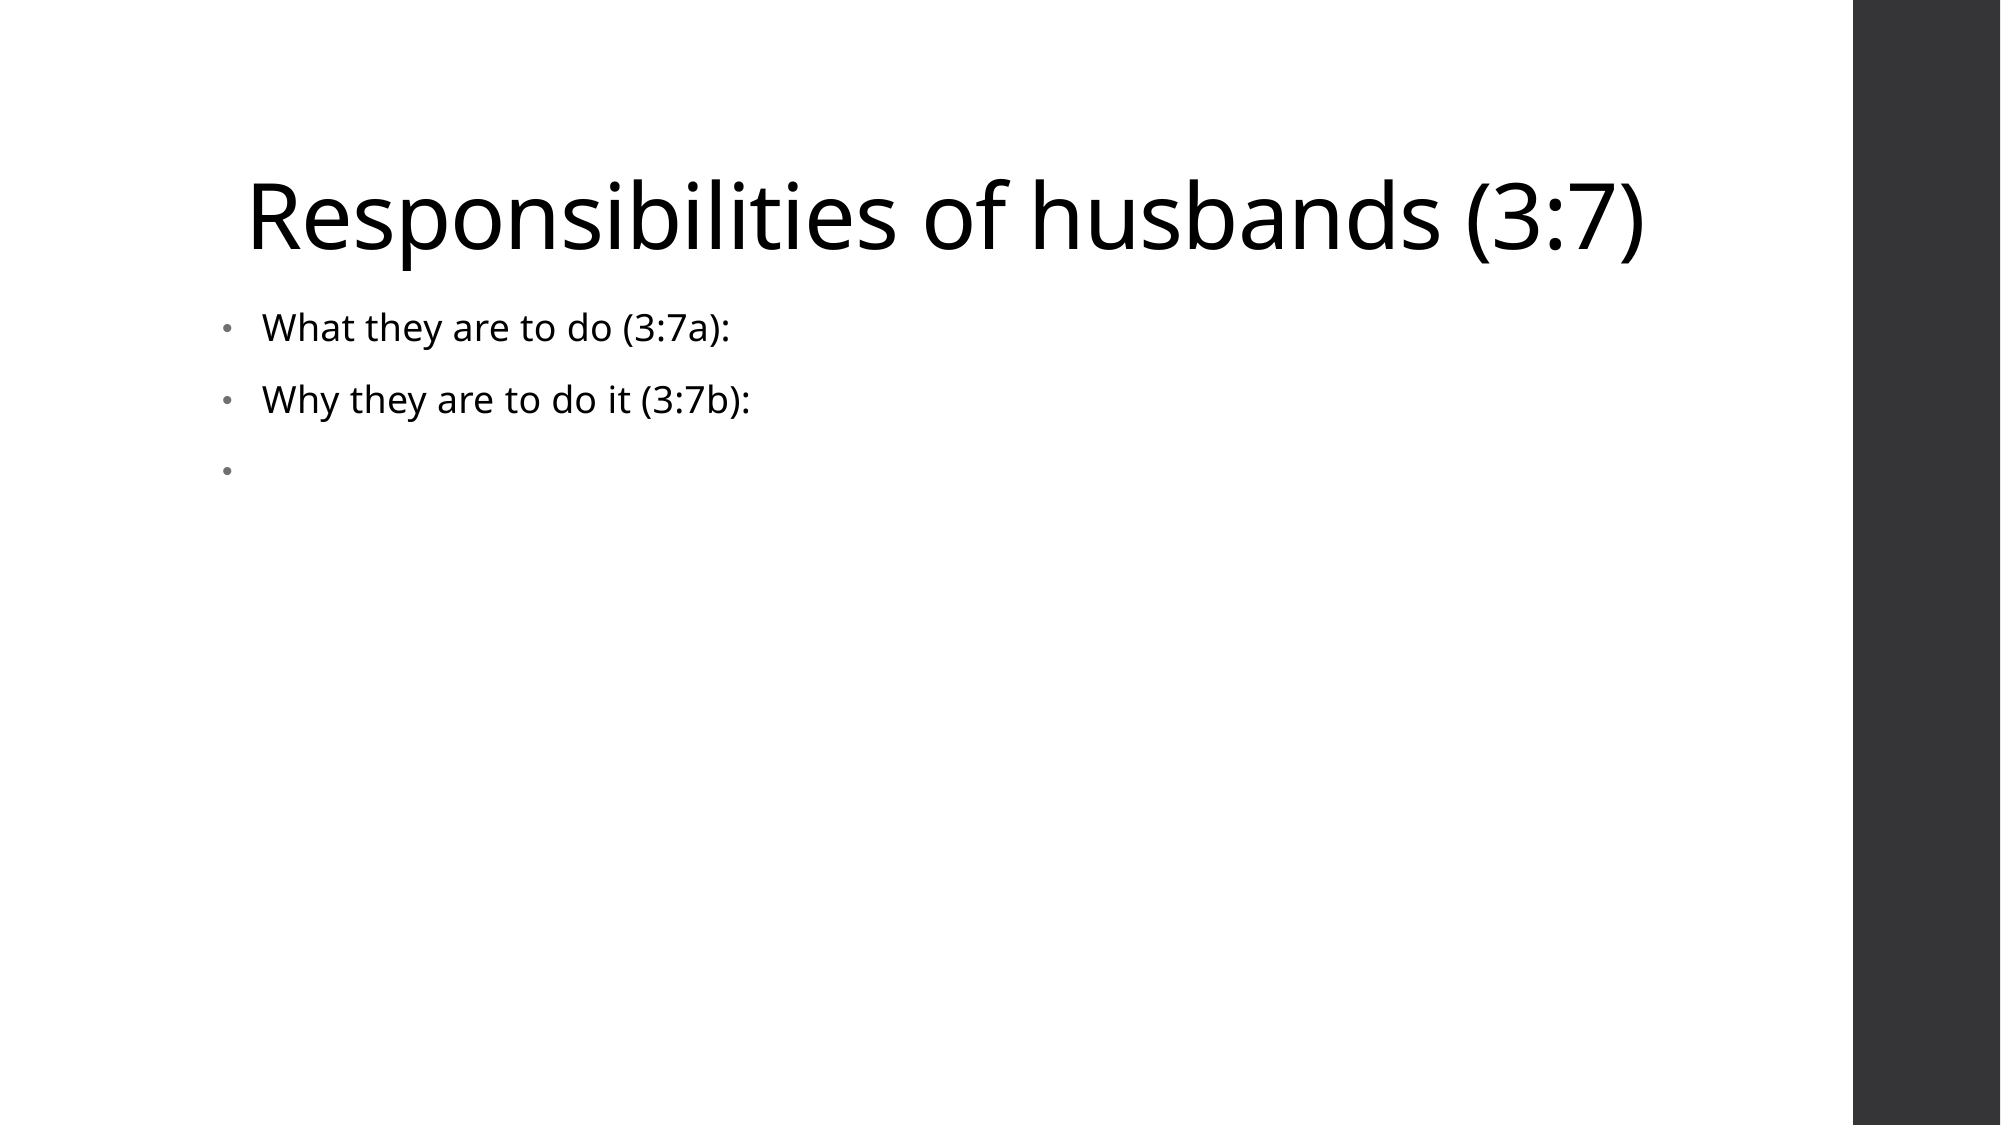

# Responsibilities of husbands (3:7)
 What they are to do (3:7a):
 Why they are to do it (3:7b):